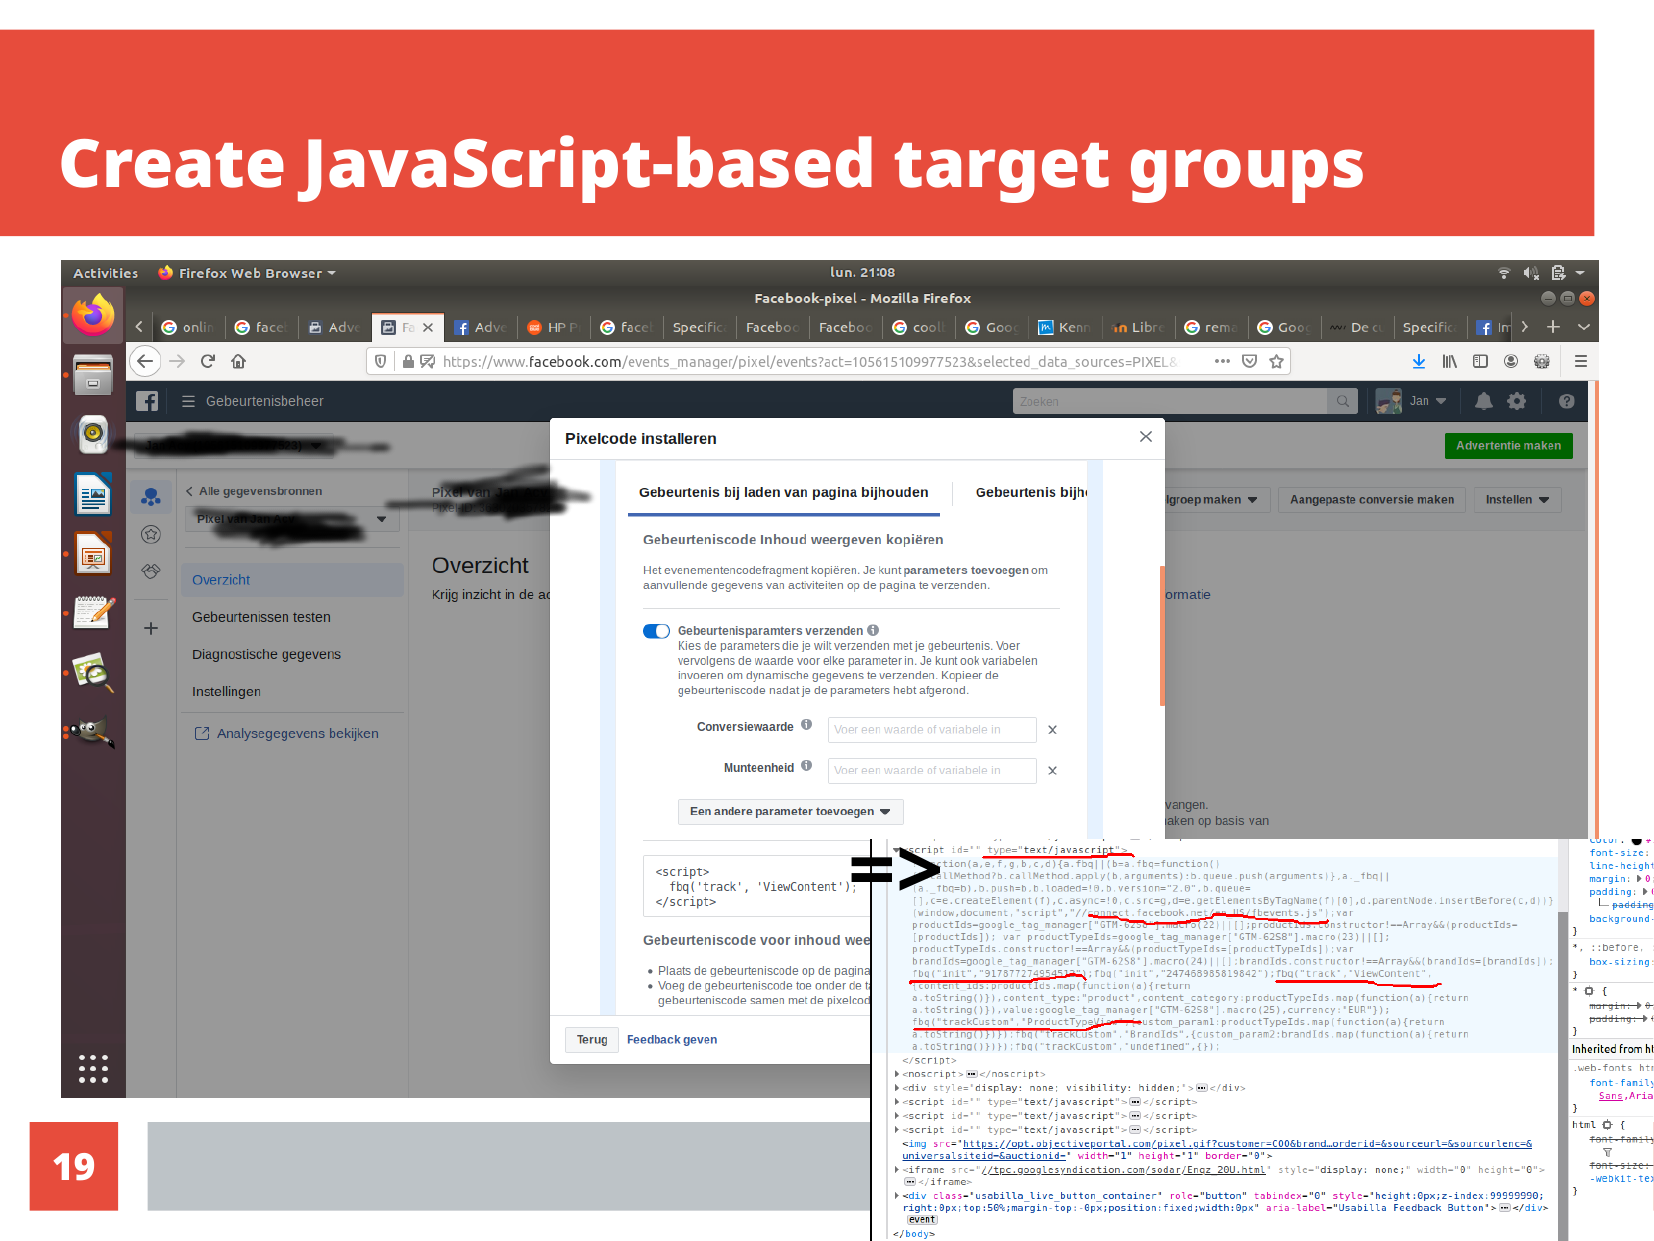

# Create JavaScript-based target groups
=>
19